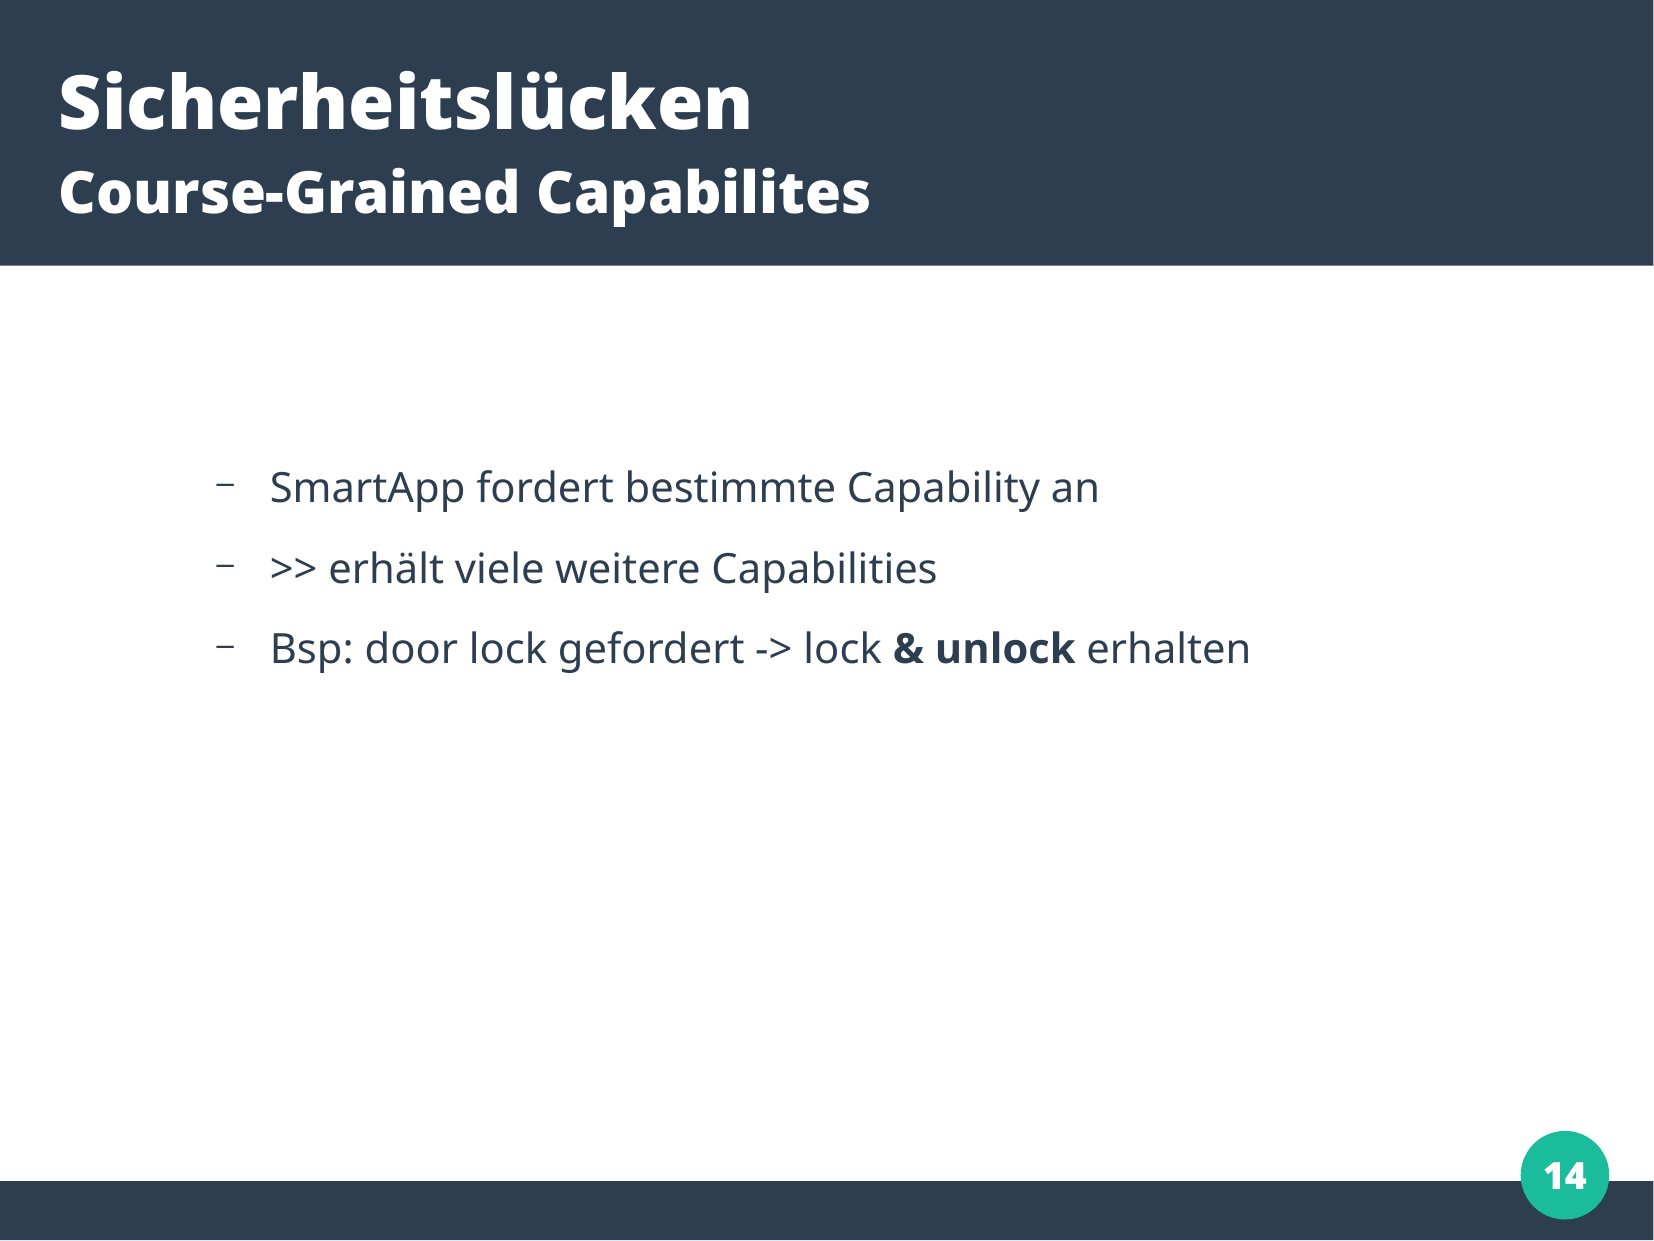

# Sicherheitslücken Course-Grained Capabilites
SmartApp fordert bestimmte Capability an
>> erhält viele weitere Capabilities
Bsp: door lock gefordert -> lock & unlock erhalten
14